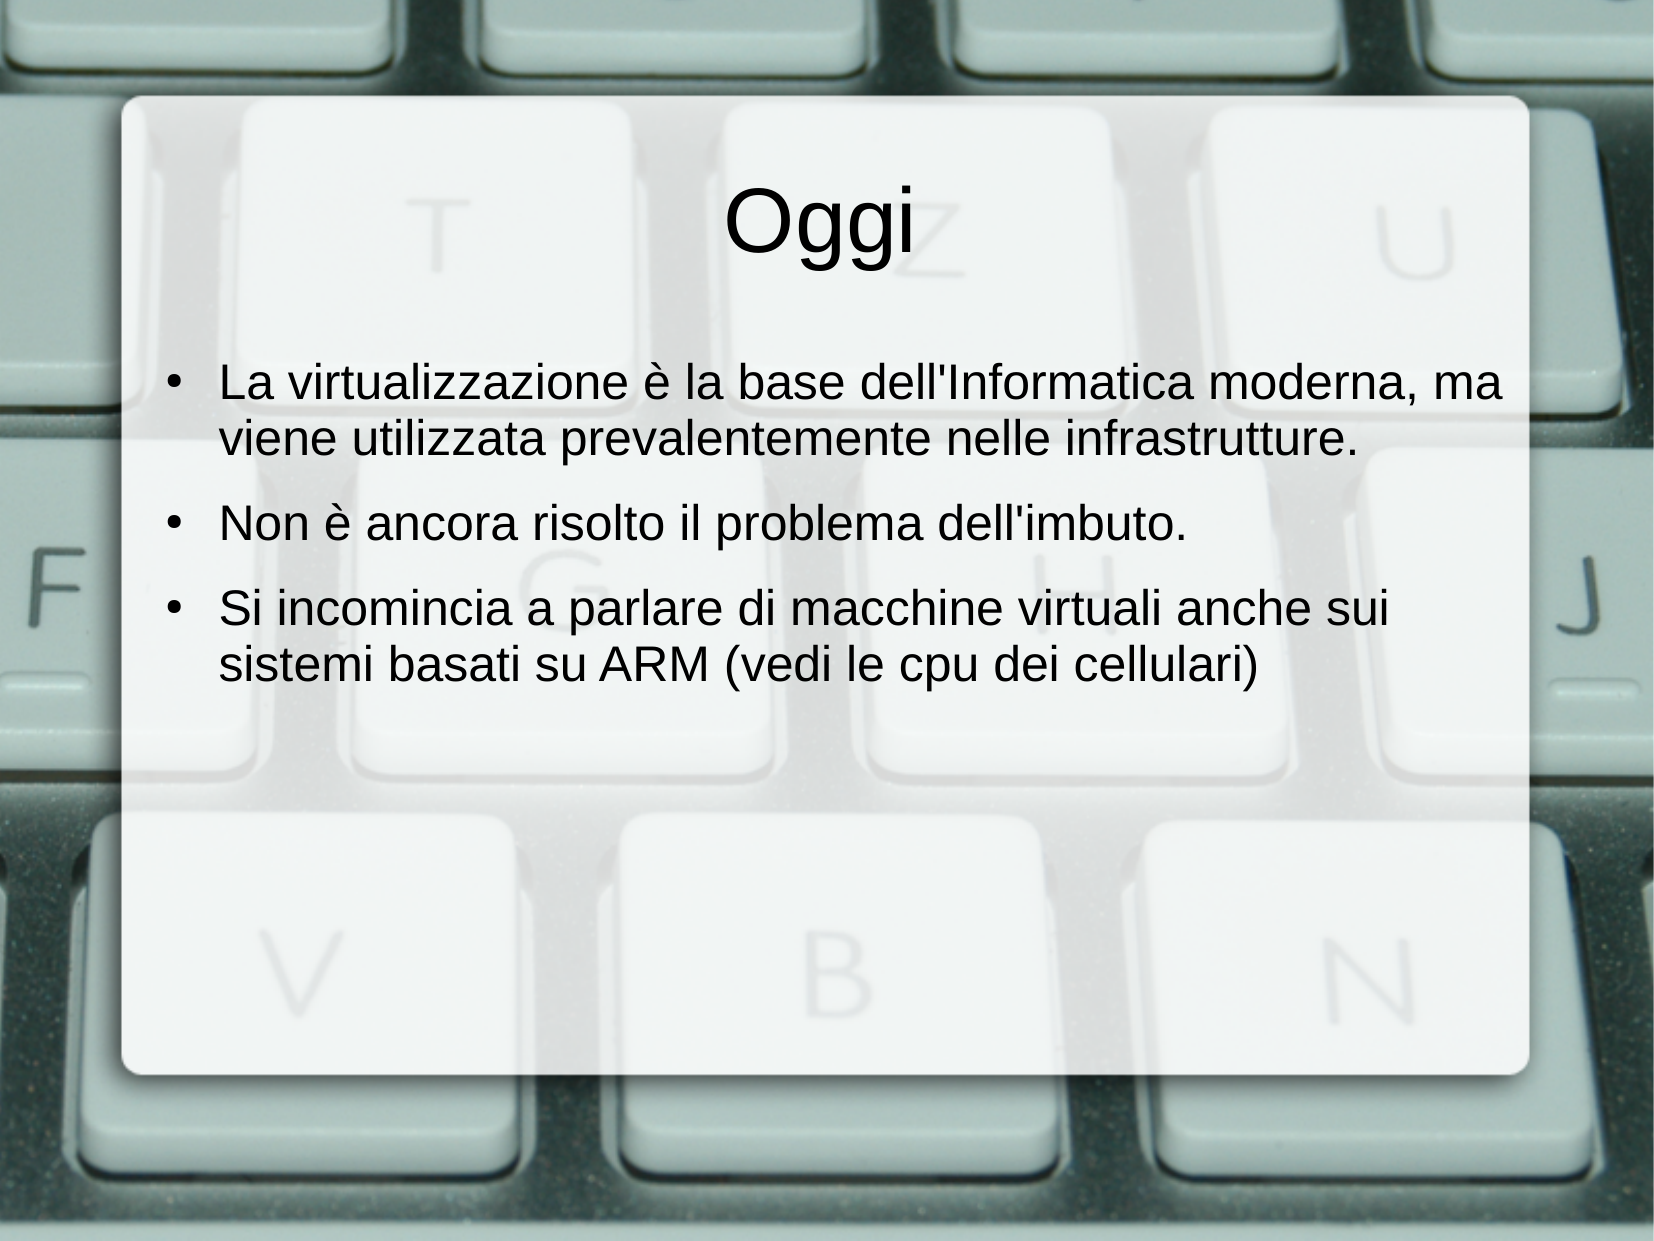

# Oggi
La virtualizzazione è la base dell'Informatica moderna, ma viene utilizzata prevalentemente nelle infrastrutture.
Non è ancora risolto il problema dell'imbuto.
Si incomincia a parlare di macchine virtuali anche sui sistemi basati su ARM (vedi le cpu dei cellulari)